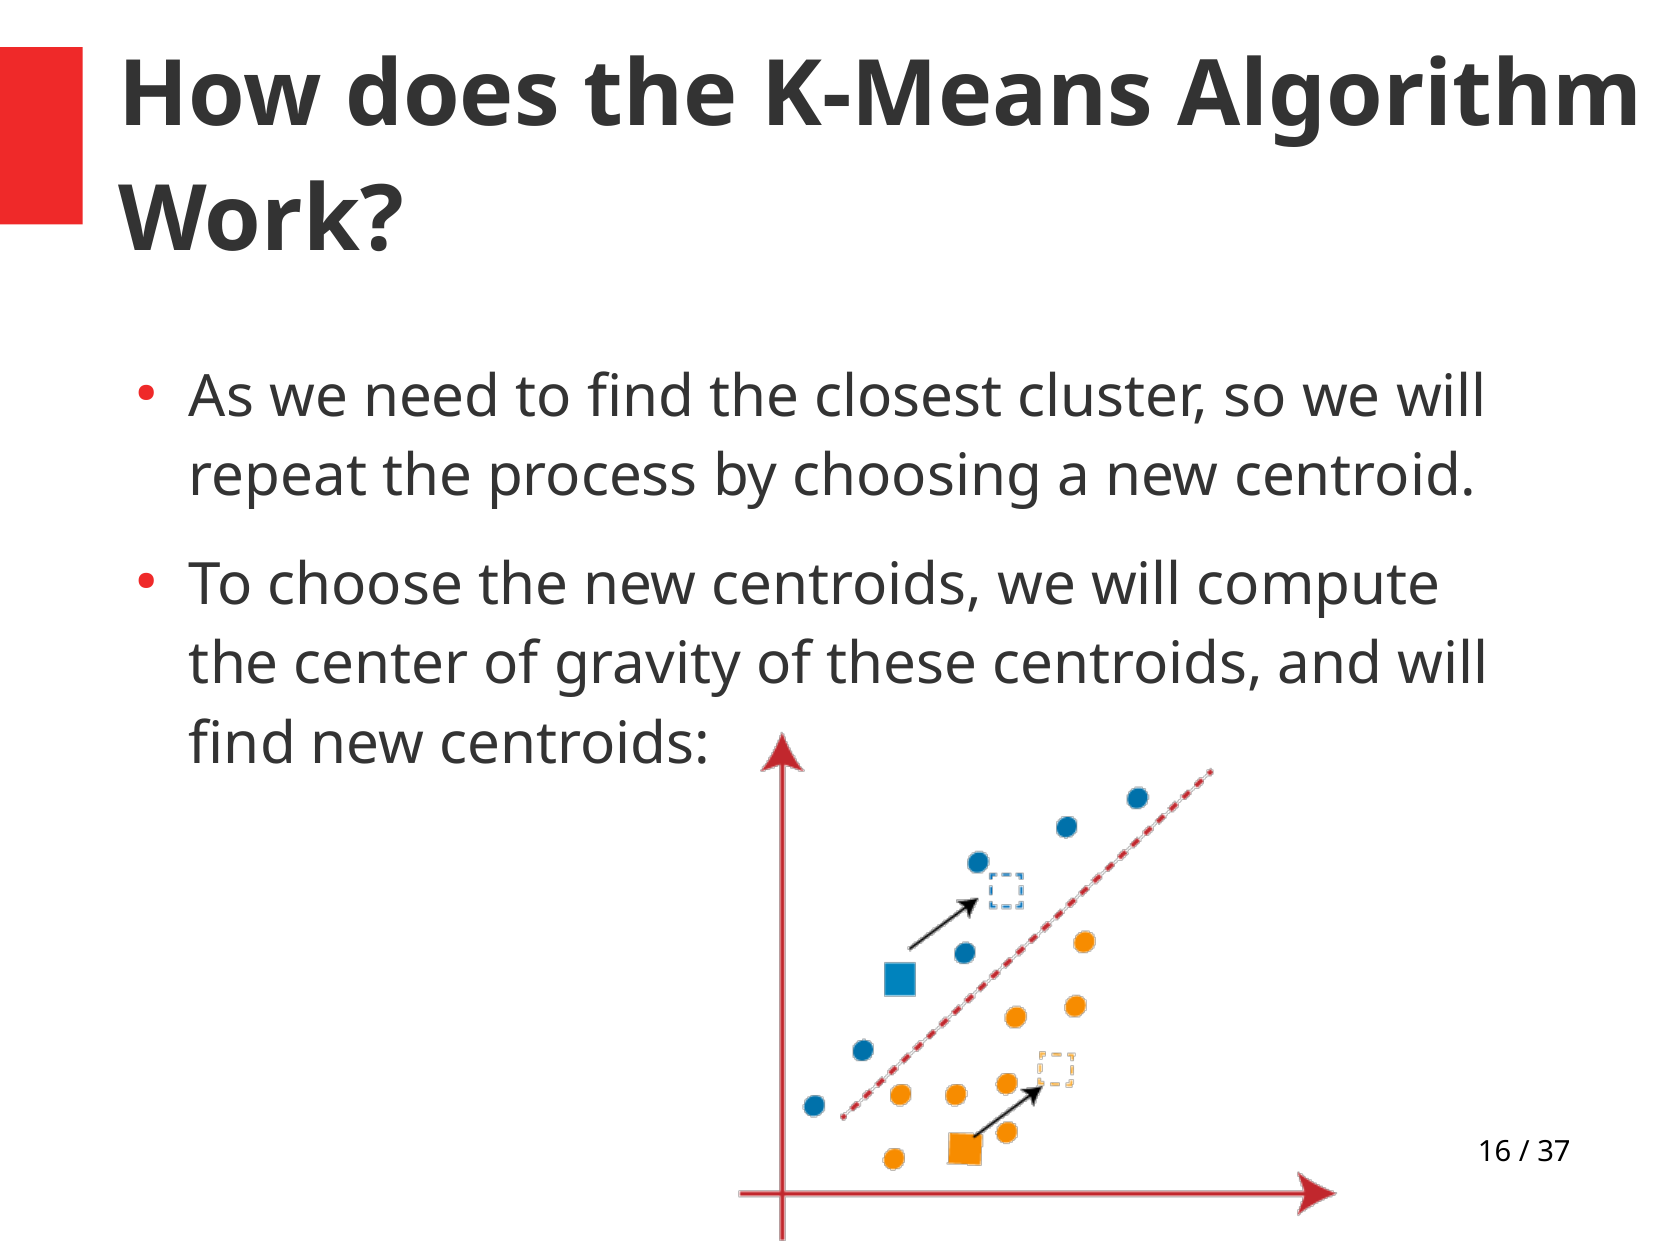

# How does the K-Means Algorithm Work?
As we need to find the closest cluster, so we will repeat the process by choosing a new centroid.
To choose the new centroids, we will compute the center of gravity of these centroids, and will find new centroids:
16